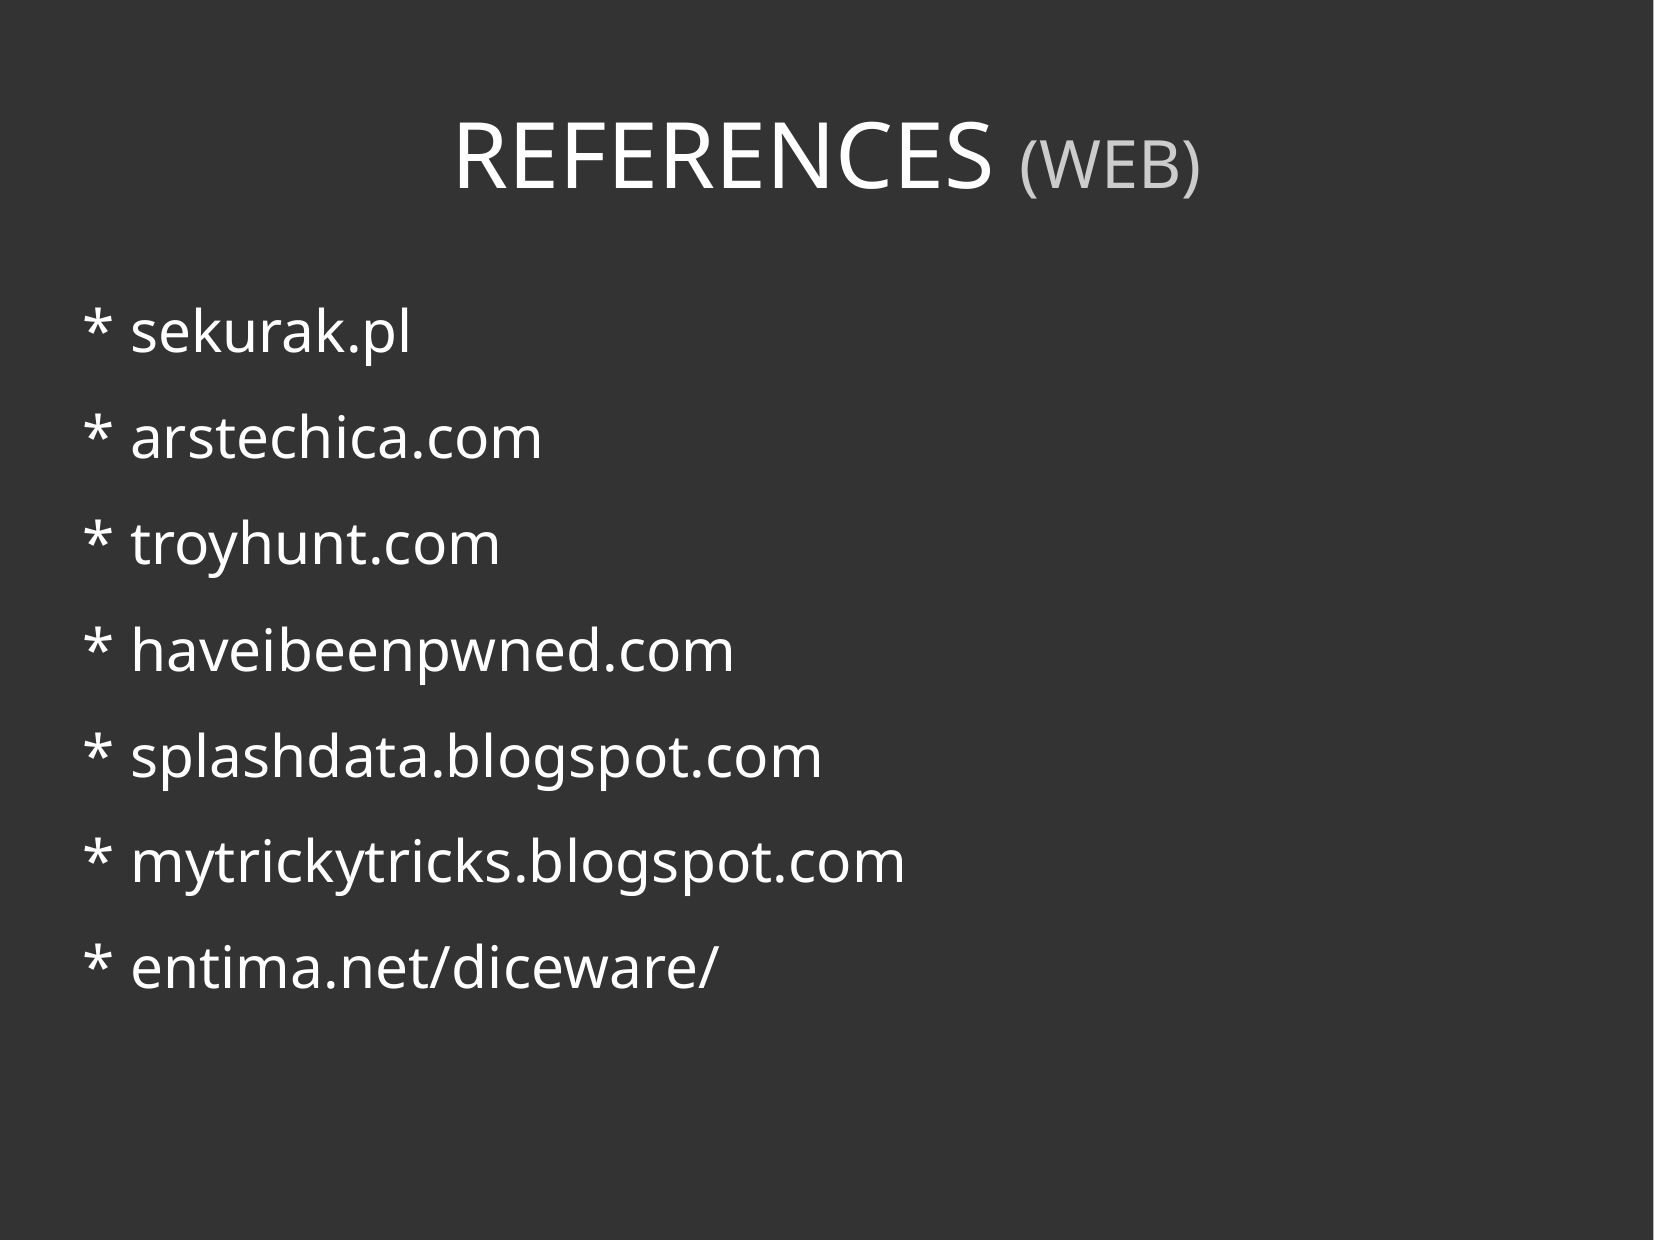

# REFERENCES (WEB)
* sekurak.pl
* arstechica.com
* troyhunt.com
* haveibeenpwned.com
* splashdata.blogspot.com
* mytrickytricks.blogspot.com
* entima.net/diceware/